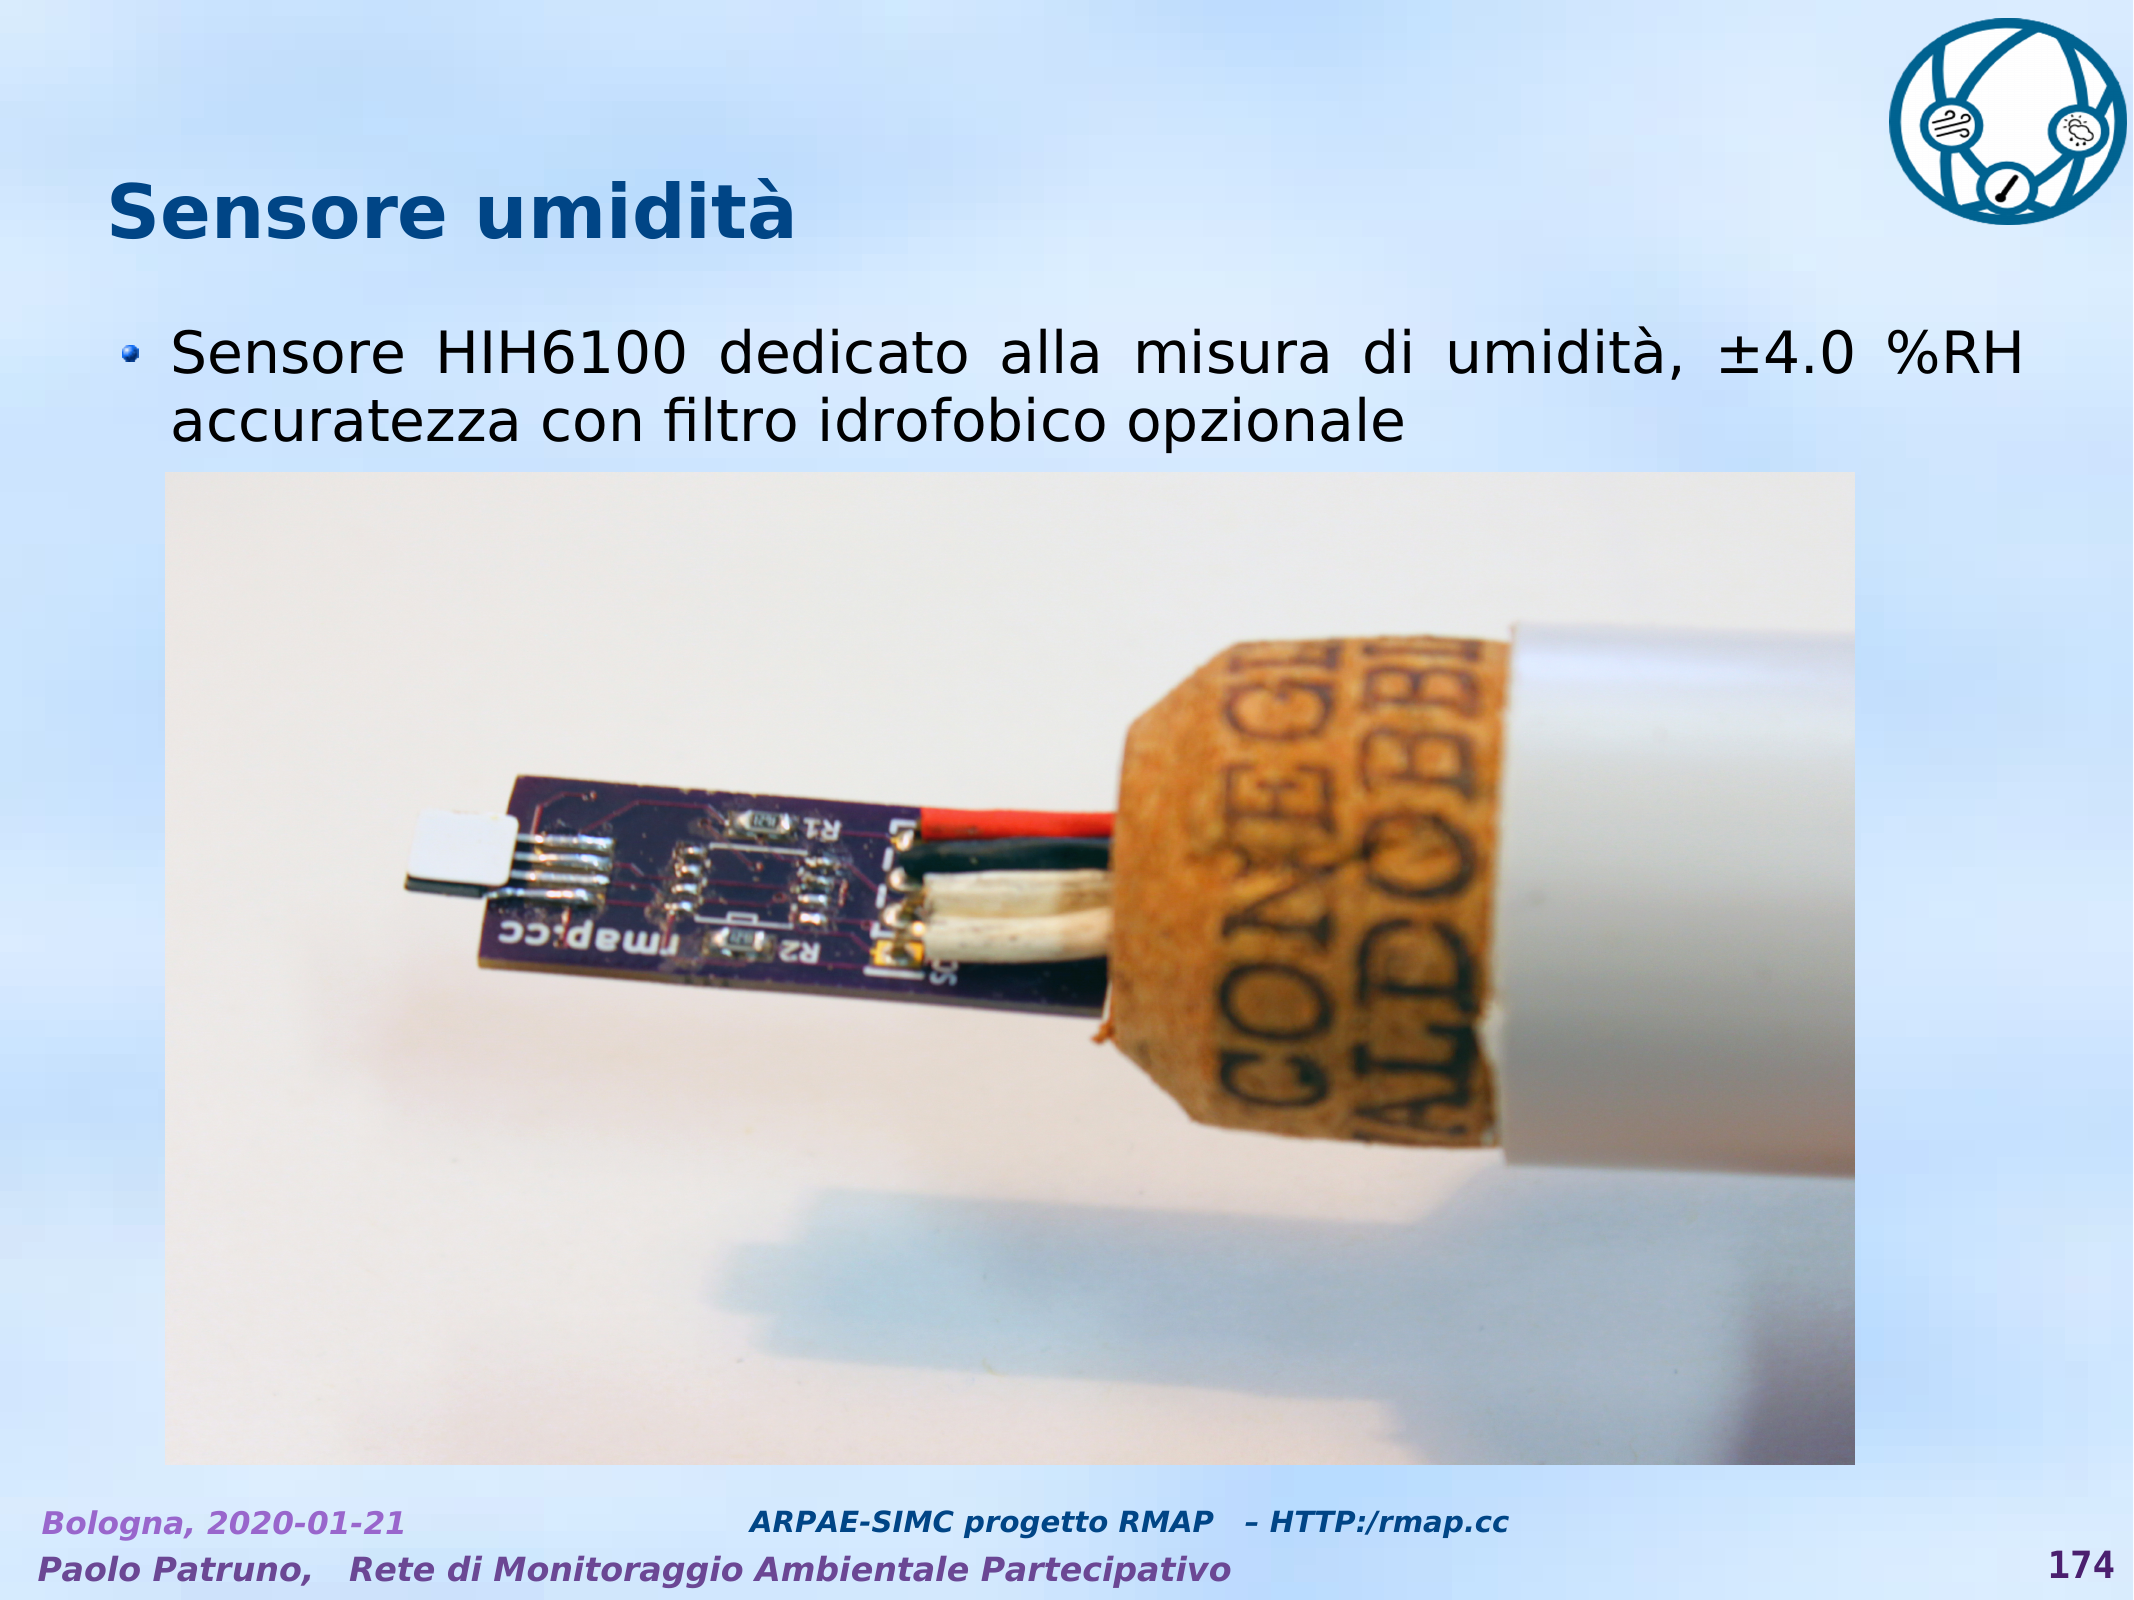

# Sensore umidità
Sensore HIH6100 dedicato alla misura di umidità, ±4.0 %RH accuratezza con filtro idrofobico opzionale